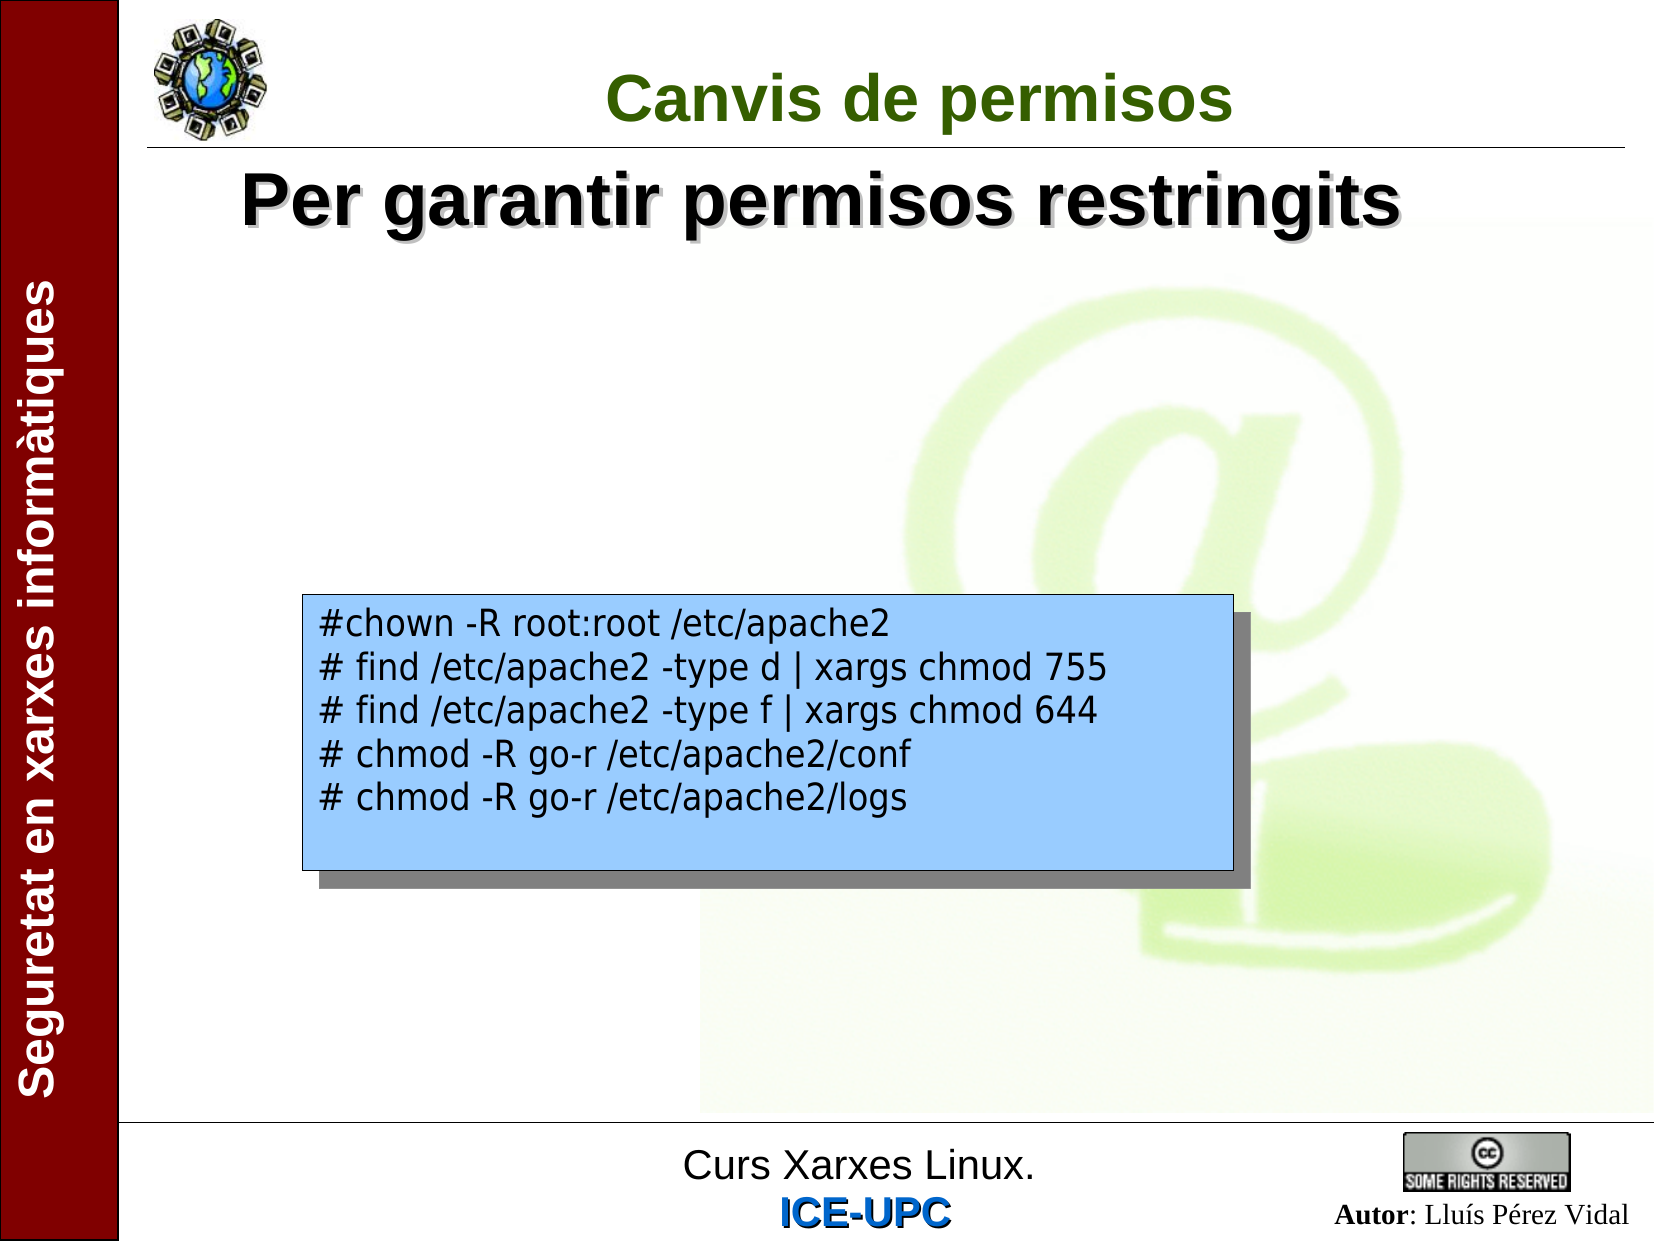

# Canvis de permisos
Per garantir permisos restringits
#chown -R root:root /etc/apache2
# find /etc/apache2 -type d | xargs chmod 755
# find /etc/apache2 -type f | xargs chmod 644
# chmod -R go-r /etc/apache2/conf
# chmod -R go-r /etc/apache2/logs